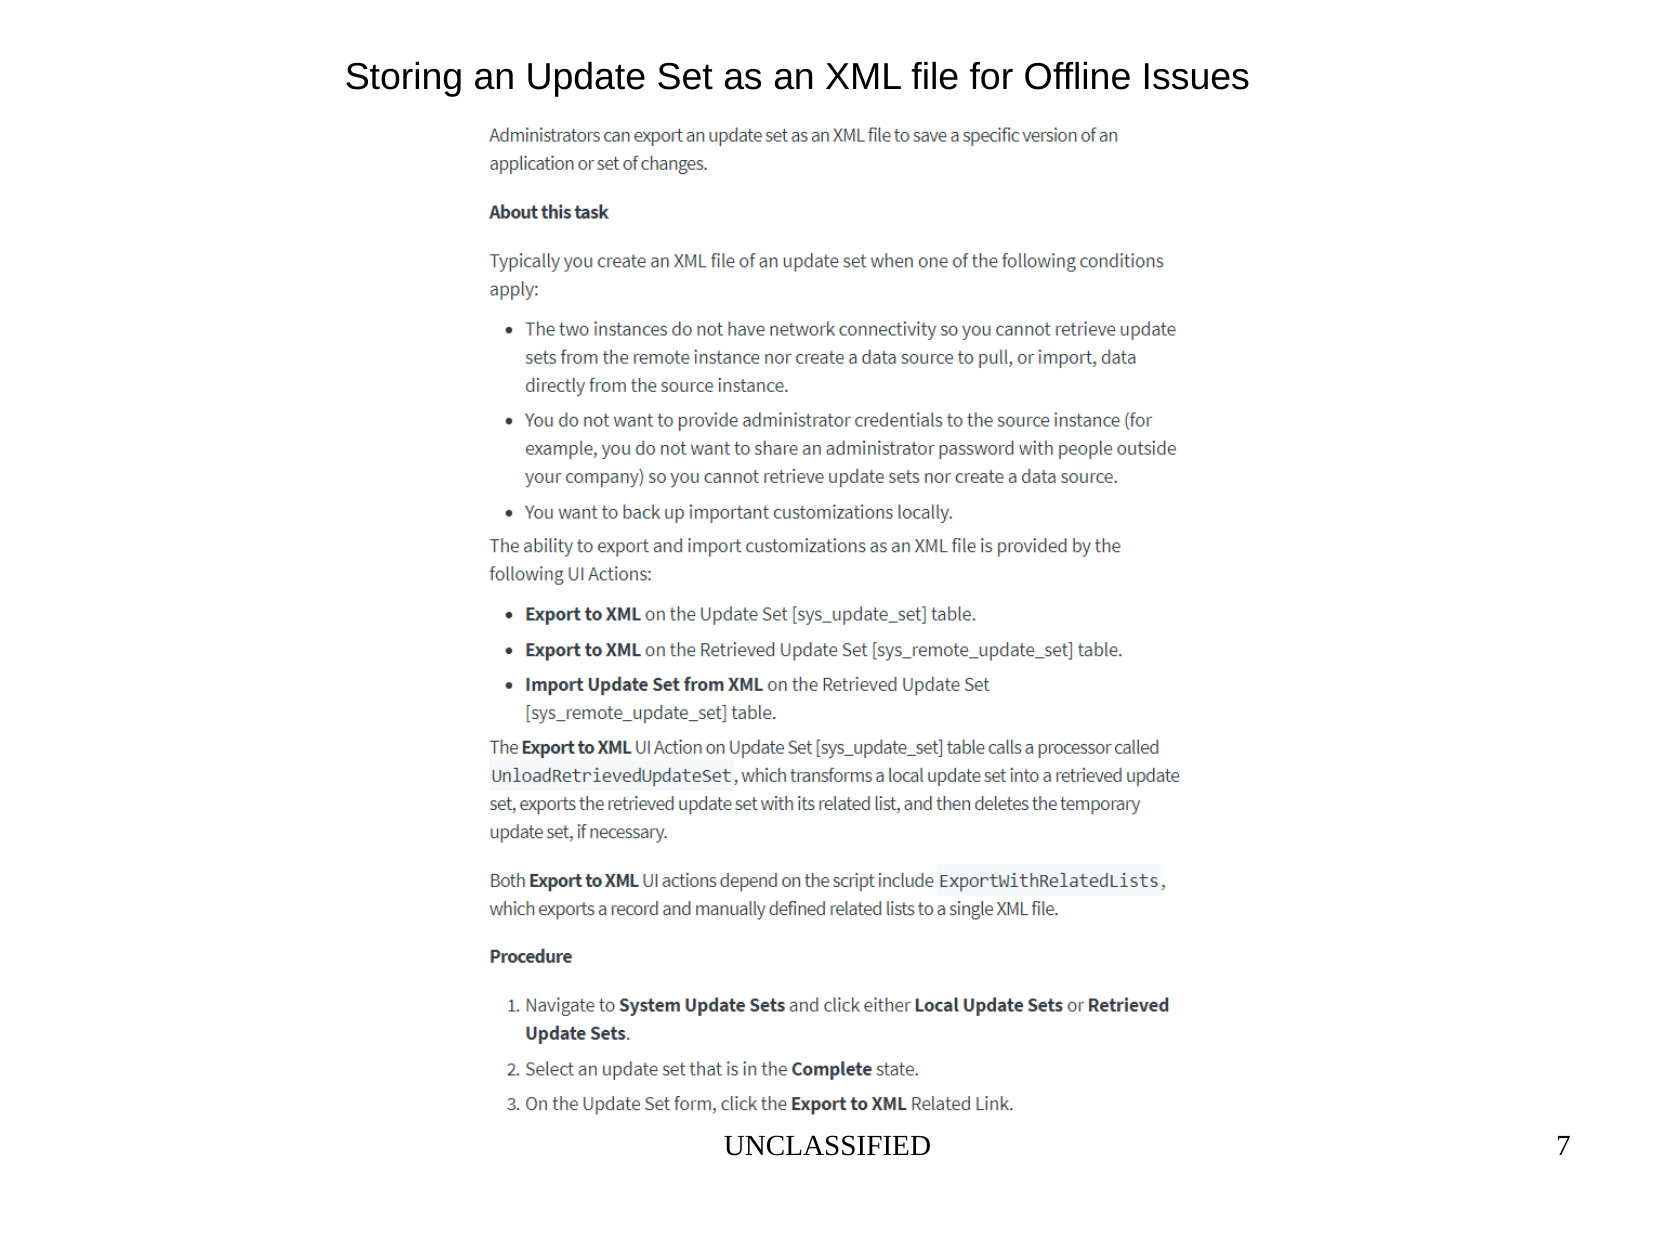

Storing an Update Set as an XML file for Offline Issues
UNCLASSIFIED
7